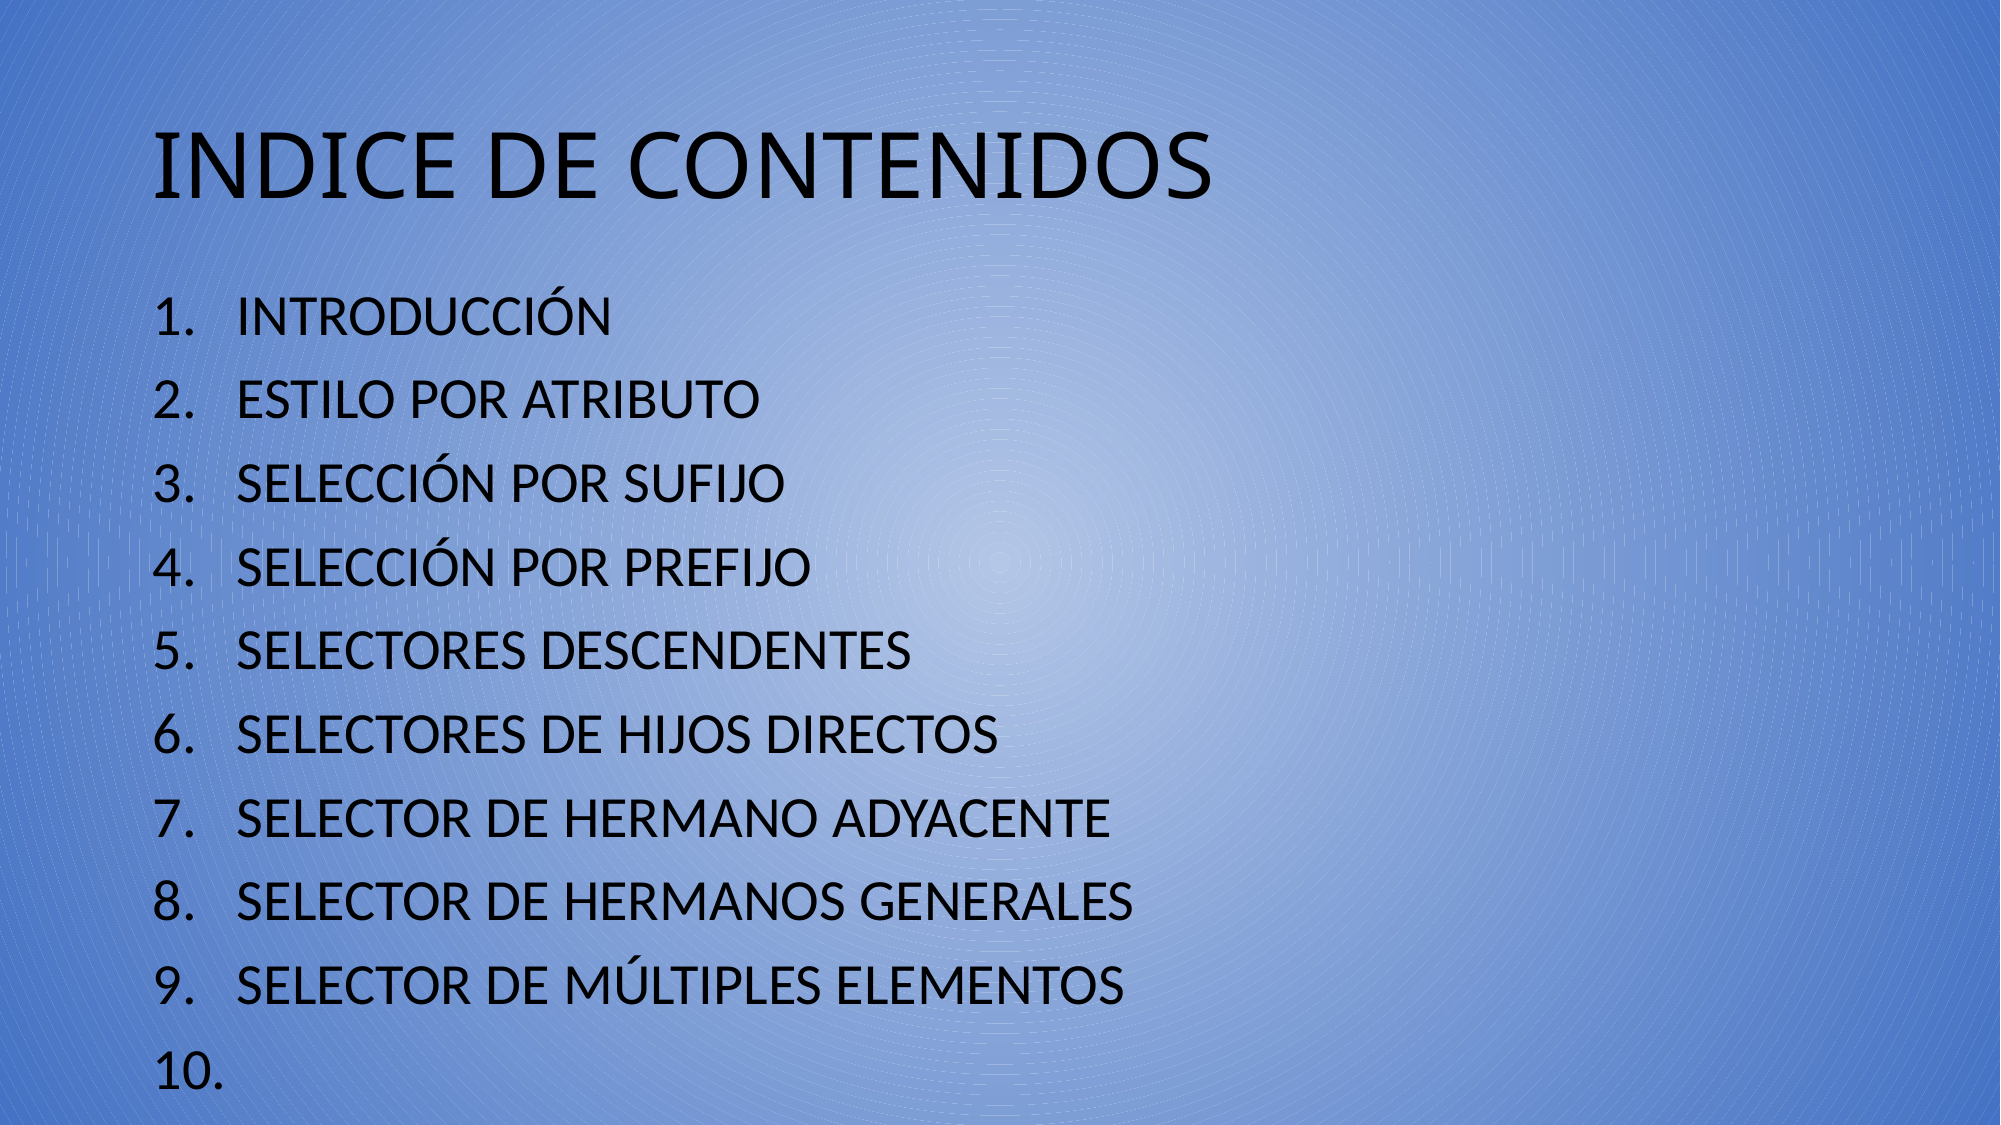

# INDICE DE CONTENIDOS
INTRODUCCIÓN
ESTILO POR ATRIBUTO
SELECCIÓN POR SUFIJO
SELECCIÓN POR PREFIJO
SELECTORES DESCENDENTES
SELECTORES DE HIJOS DIRECTOS
SELECTOR DE HERMANO ADYACENTE
SELECTOR DE HERMANOS GENERALES
SELECTOR DE MÚLTIPLES ELEMENTOS